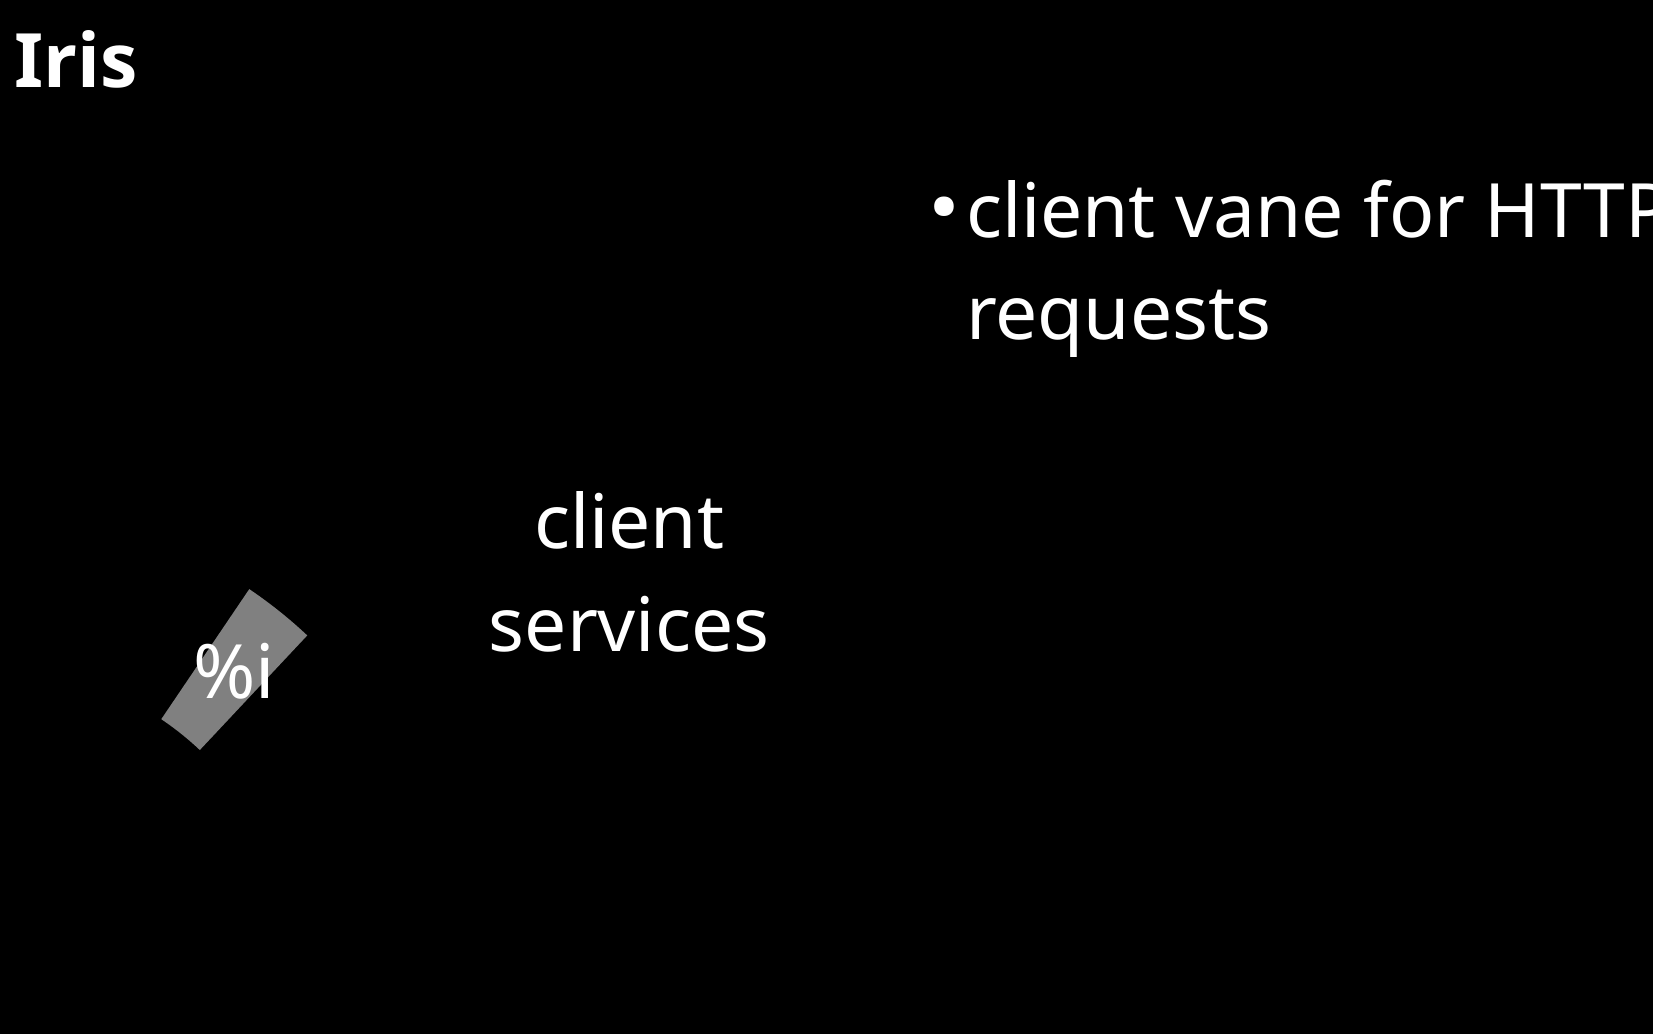

Iris
client vane for HTTP
requests
client
services
%i